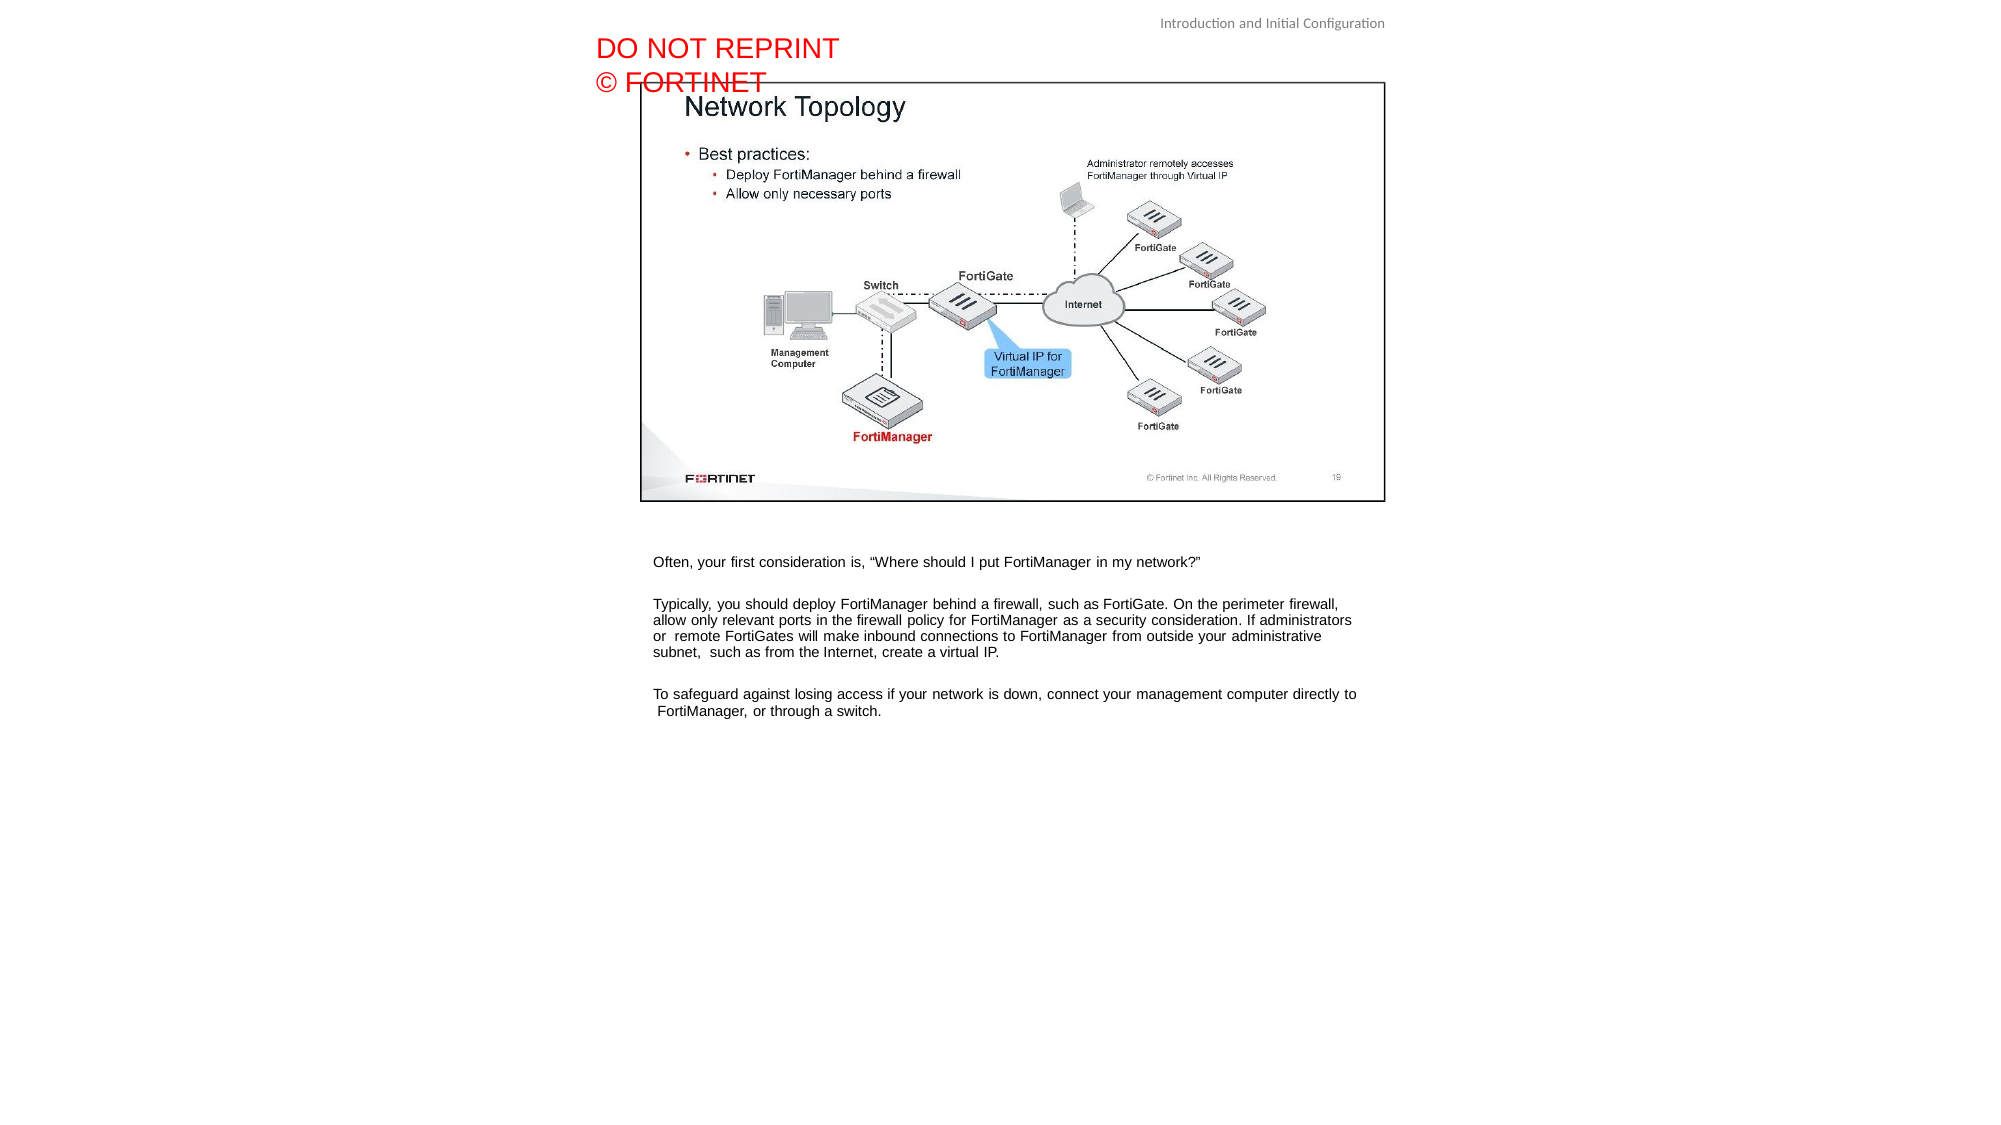

Introduction and Initial Configuration
DO NOT REPRINT
© FORTINET
Often, your first consideration is, “Where should I put FortiManager in my network?”
Typically, you should deploy FortiManager behind a firewall, such as FortiGate. On the perimeter firewall, allow only relevant ports in the firewall policy for FortiManager as a security consideration. If administrators or remote FortiGates will make inbound connections to FortiManager from outside your administrative subnet, such as from the Internet, create a virtual IP.
To safeguard against losing access if your network is down, connect your management computer directly to FortiManager, or through a switch.
FortiManager 6.2 Study Guide
1